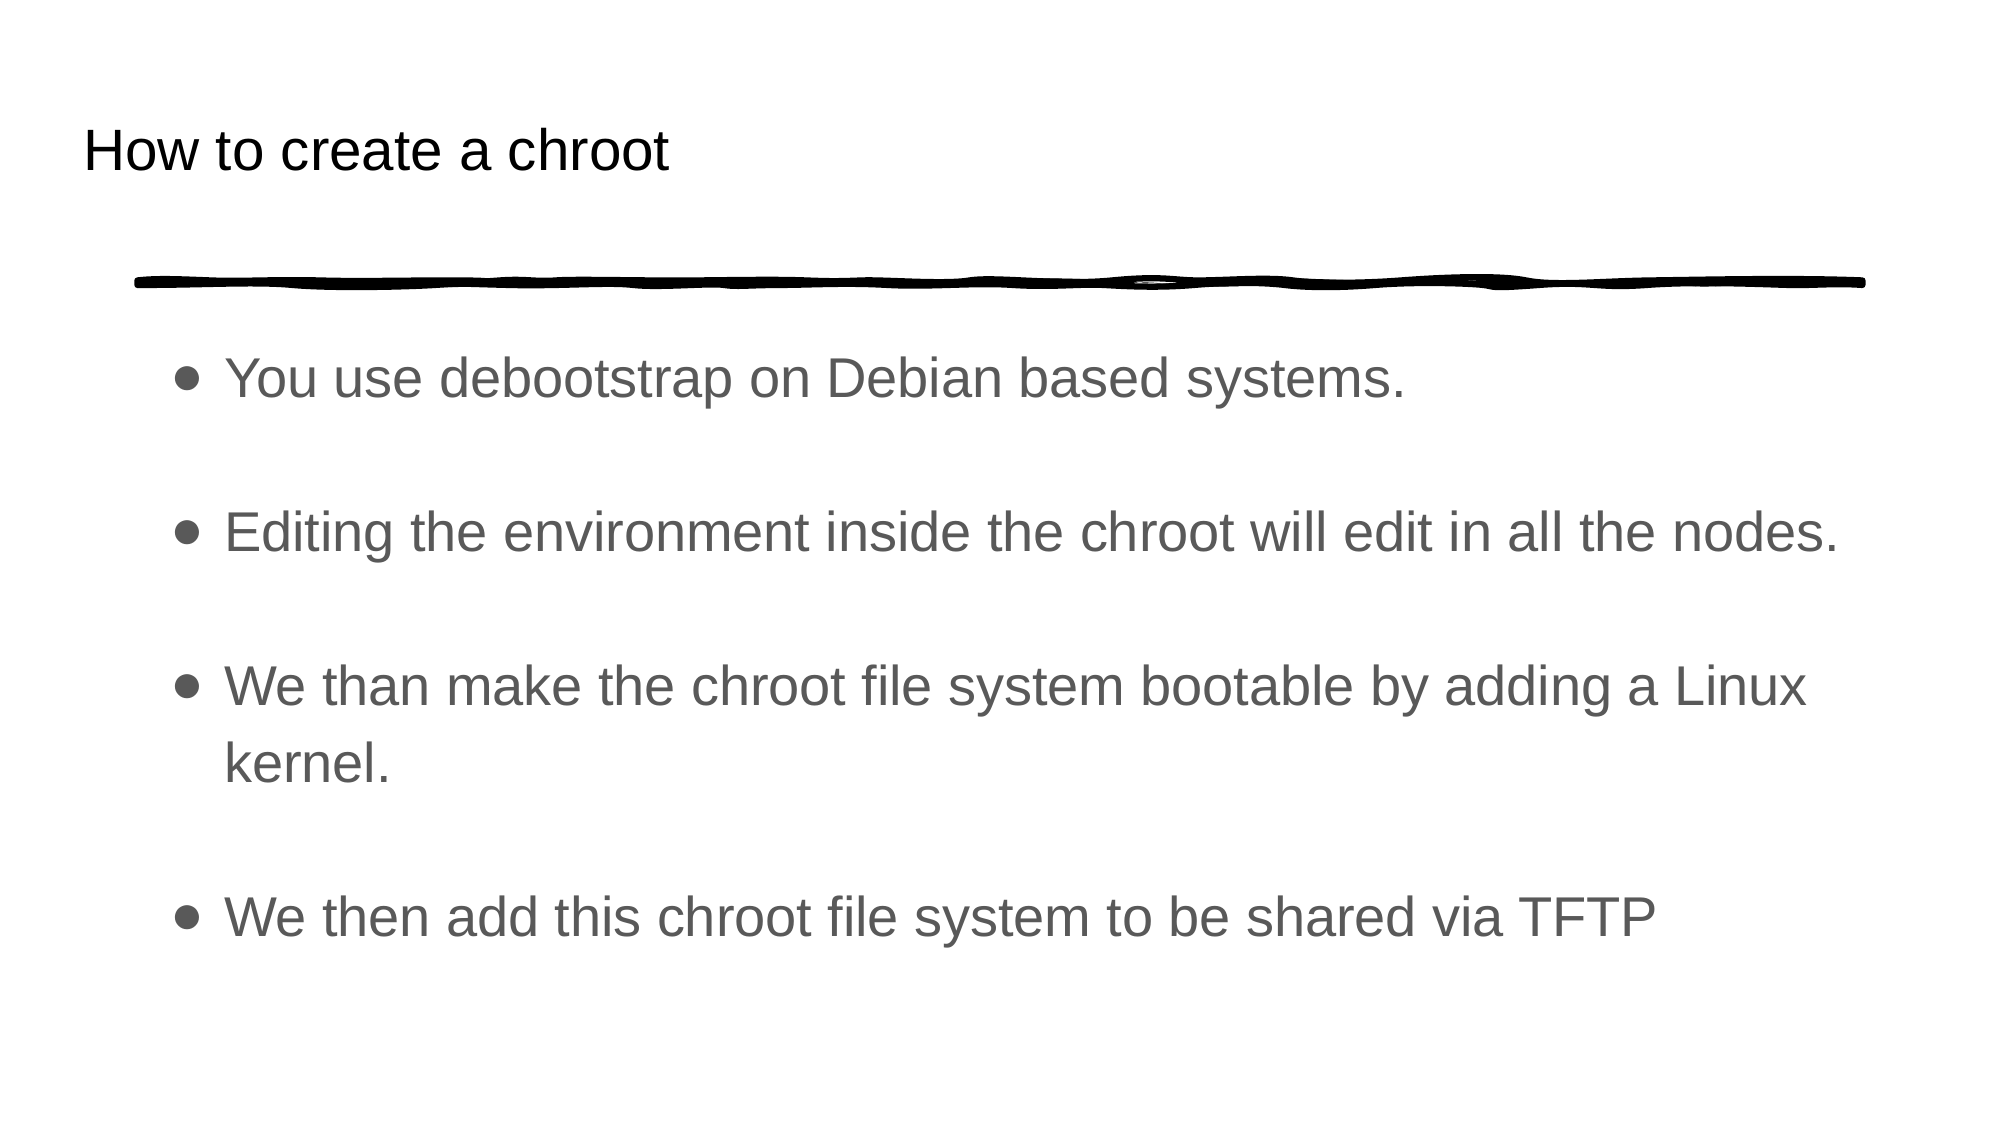

# How to create a chroot
You use debootstrap on Debian based systems.
Editing the environment inside the chroot will edit in all the nodes.
We than make the chroot file system bootable by adding a Linux kernel.
We then add this chroot file system to be shared via TFTP